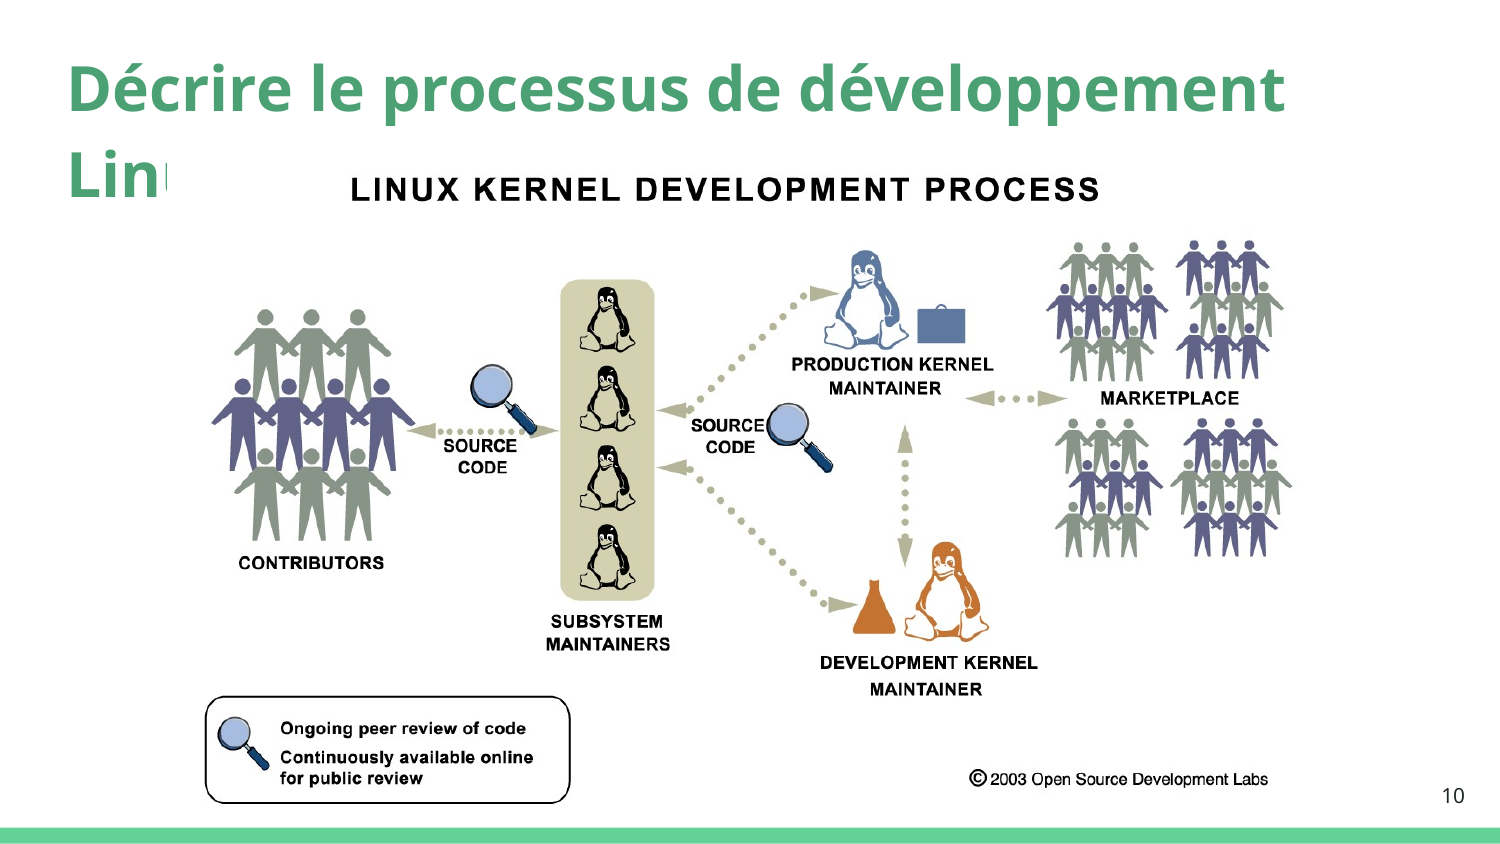

# Décrire le processus de développement Linux